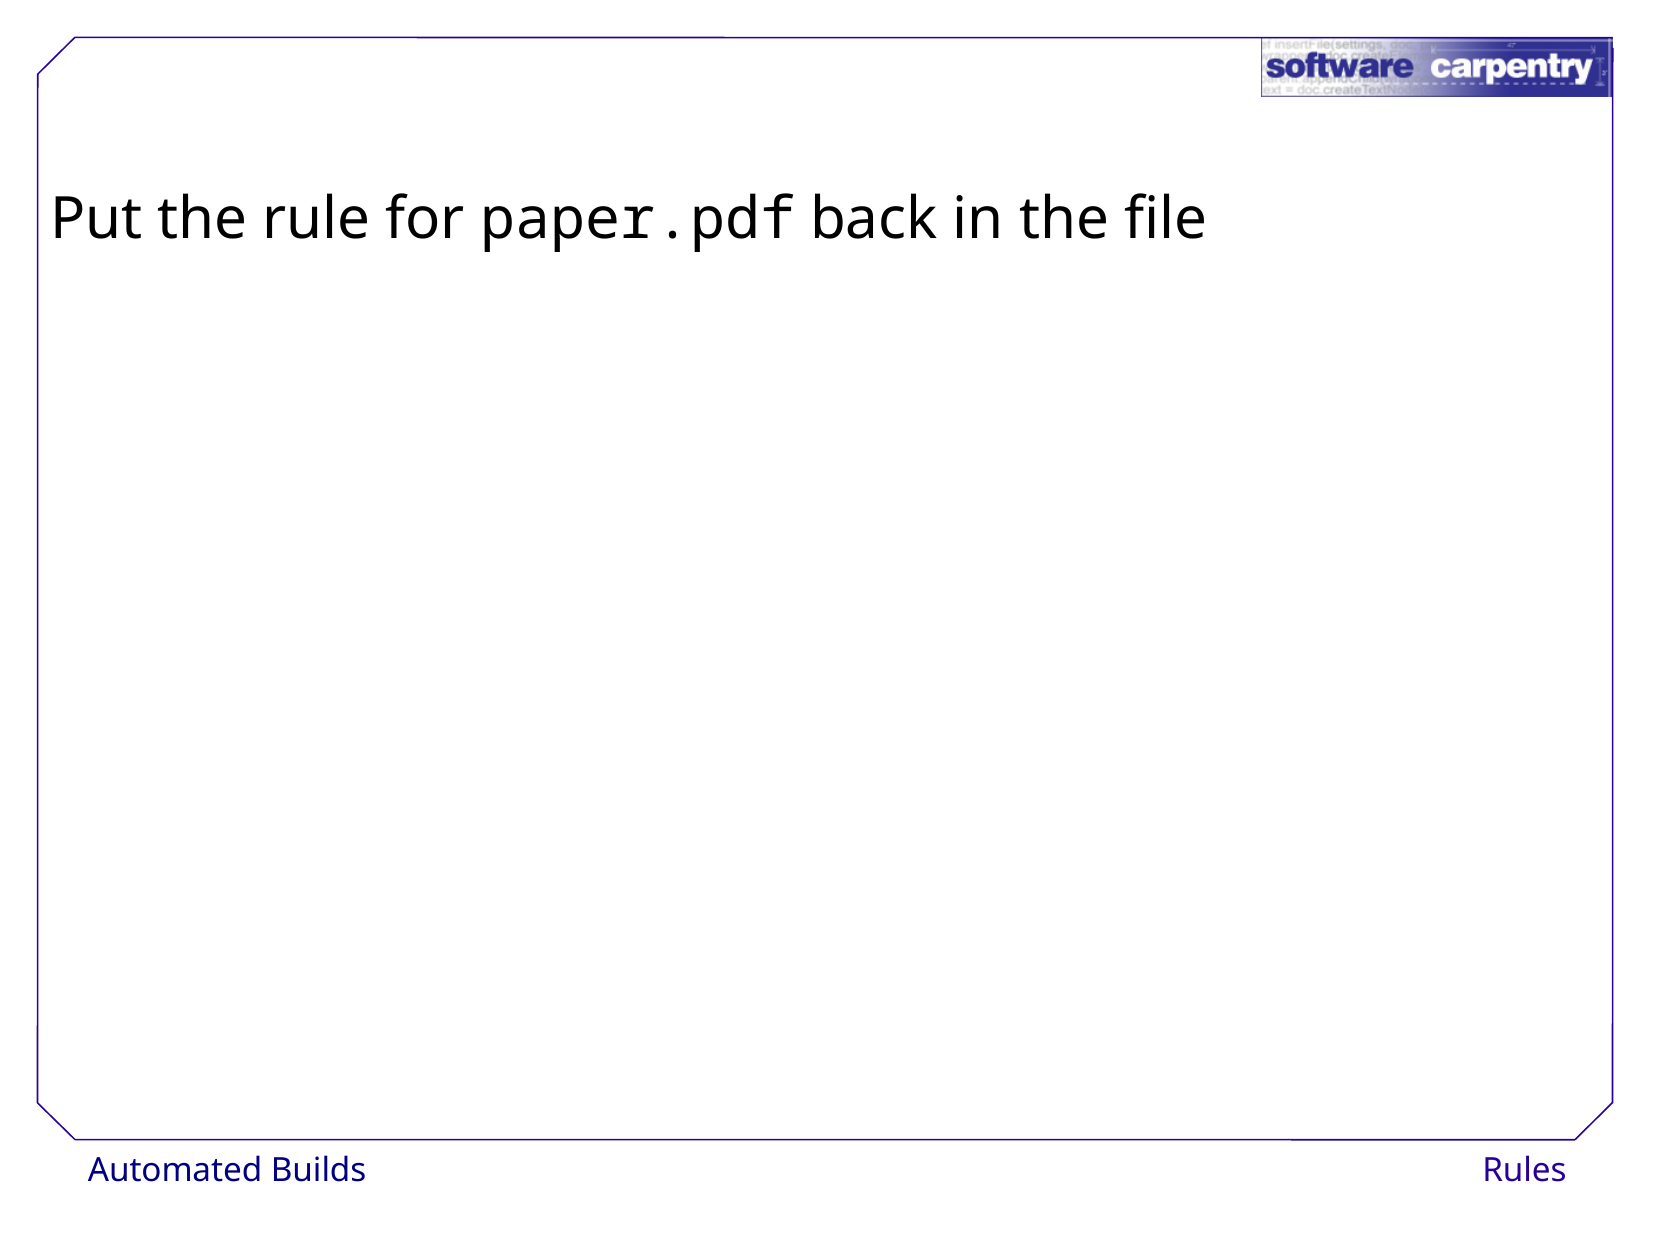

Put the rule for paper.pdf back in the file